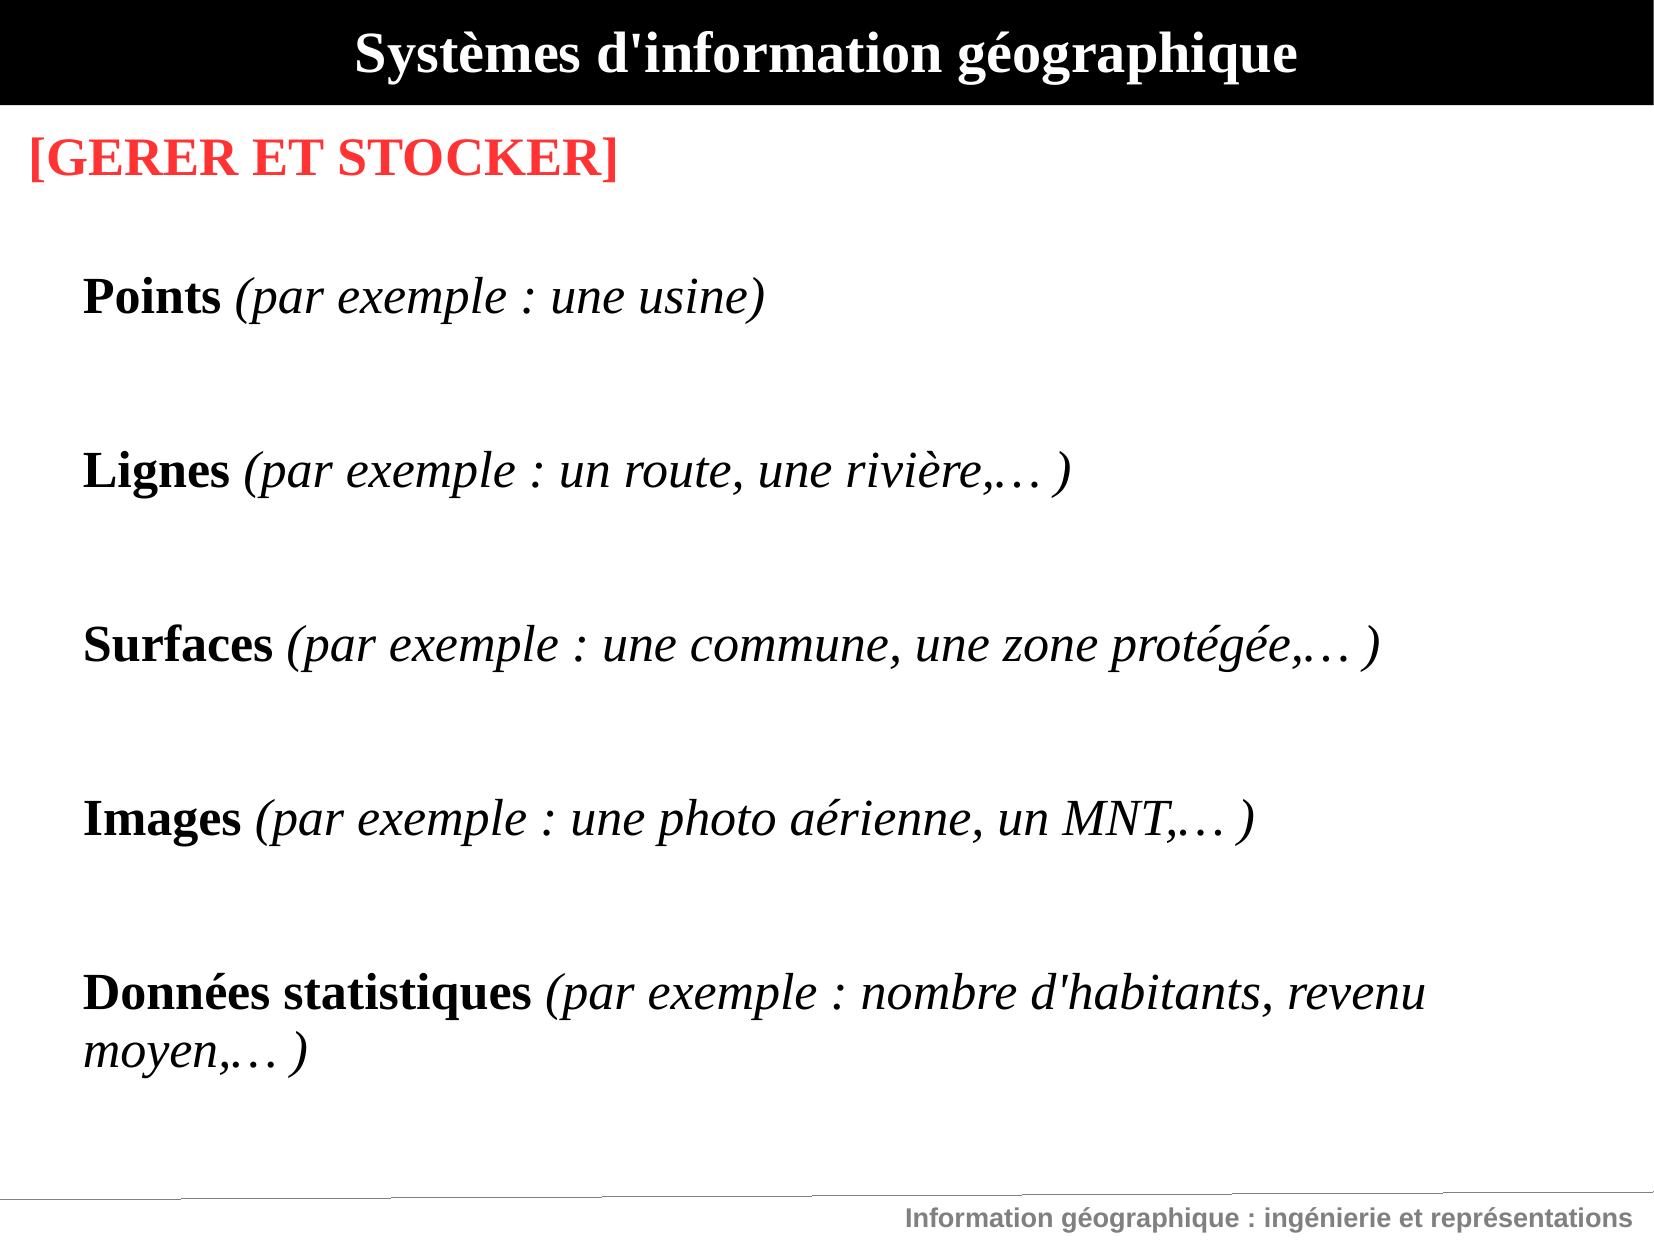

# Systèmes d'information géographique
[GERER ET STOCKER]
Points (par exemple : une usine)
Lignes (par exemple : un route, une rivière,… )
Surfaces (par exemple : une commune, une zone protégée,… )
Images (par exemple : une photo aérienne, un MNT,… )
Données statistiques (par exemple : nombre d'habitants, revenu moyen,… )